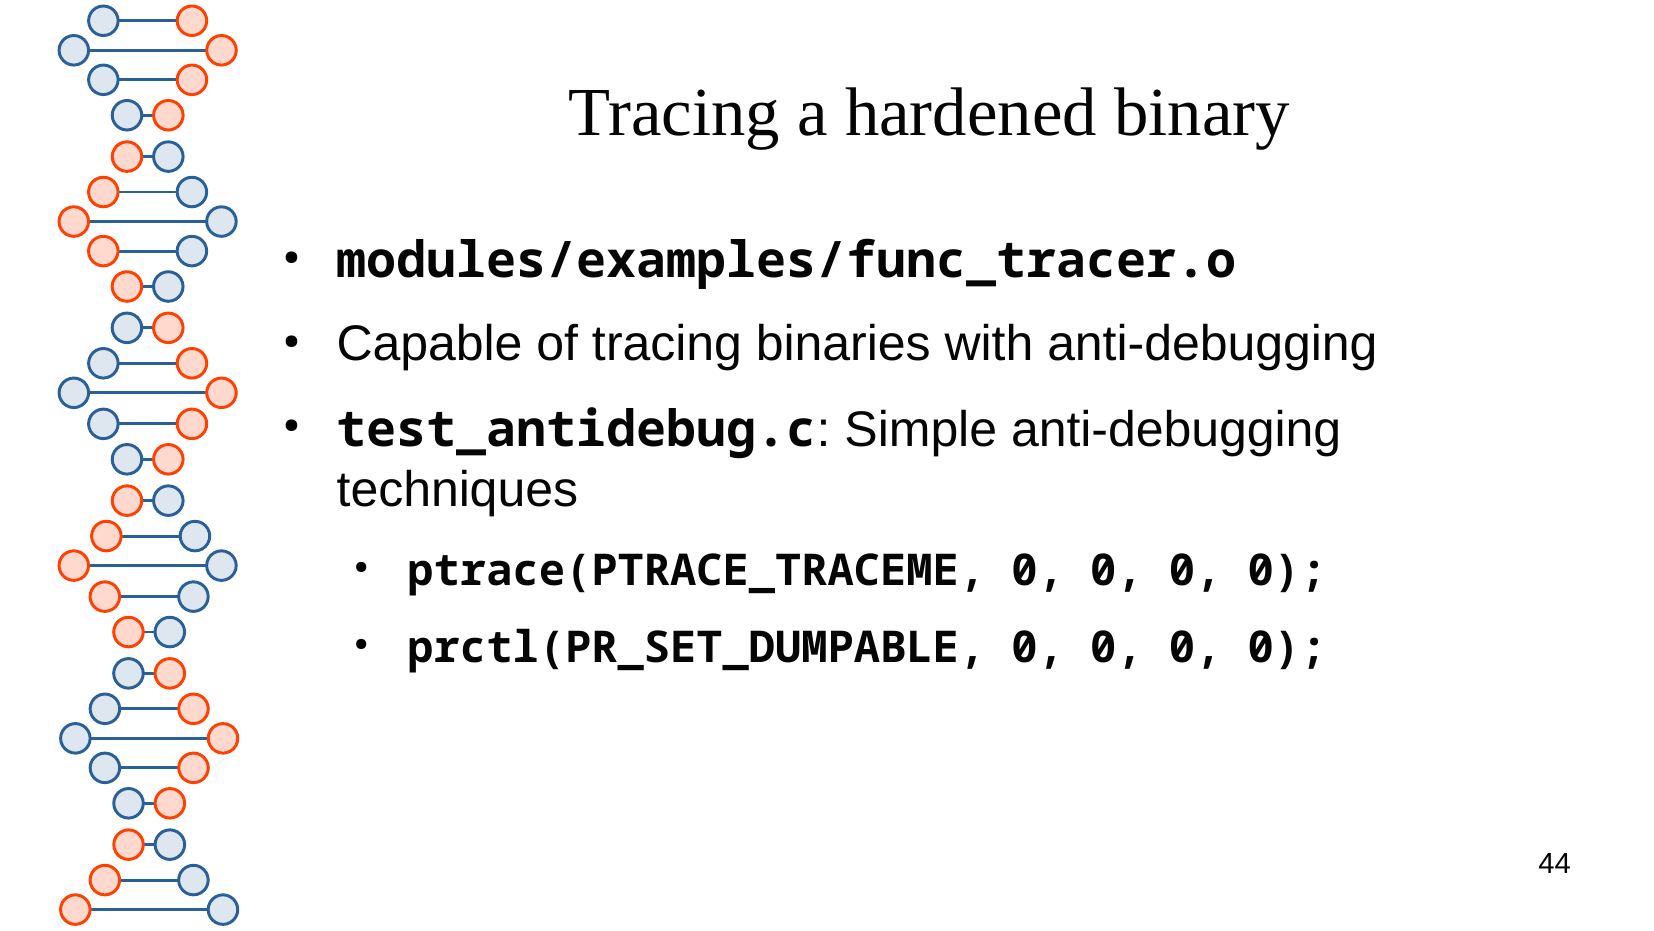

# Tracing a hardened binary
modules/examples/func_tracer.o
Capable of tracing binaries with anti-debugging
test_antidebug.c: Simple anti-debugging techniques
ptrace(PTRACE_TRACEME, 0, 0, 0, 0);
prctl(PR_SET_DUMPABLE, 0, 0, 0, 0);
44